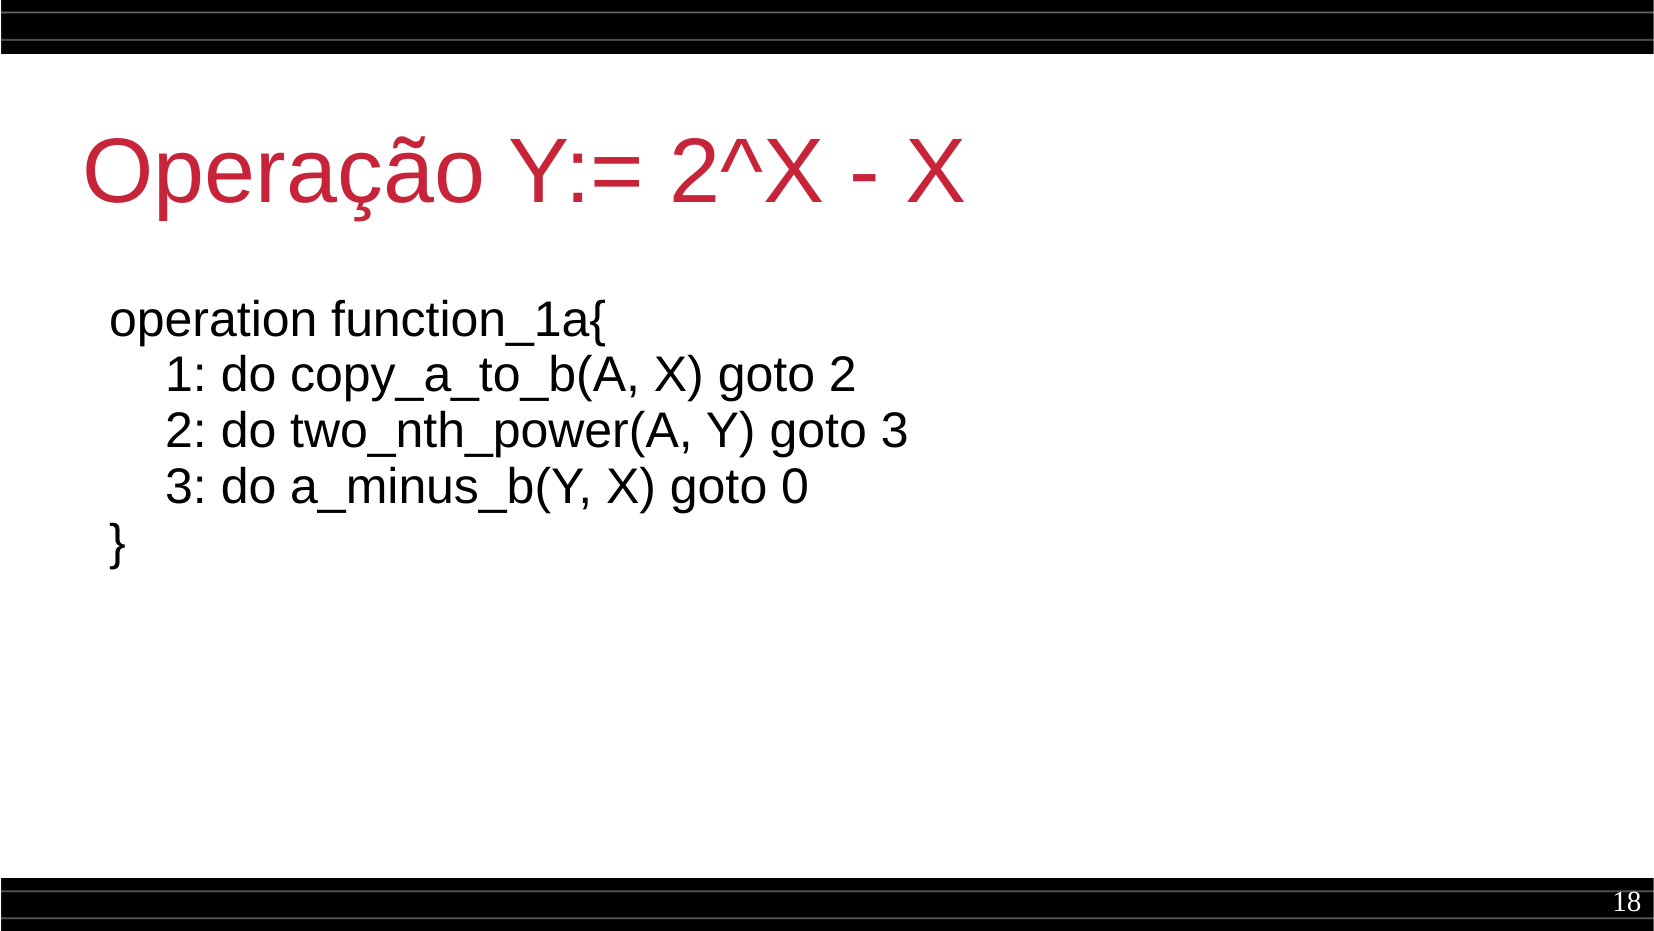

# Operação Y:= 2^X - X
operation function_1a{
 1: do copy_a_to_b(A, X) goto 2
 2: do two_nth_power(A, Y) goto 3
 3: do a_minus_b(Y, X) goto 0
}